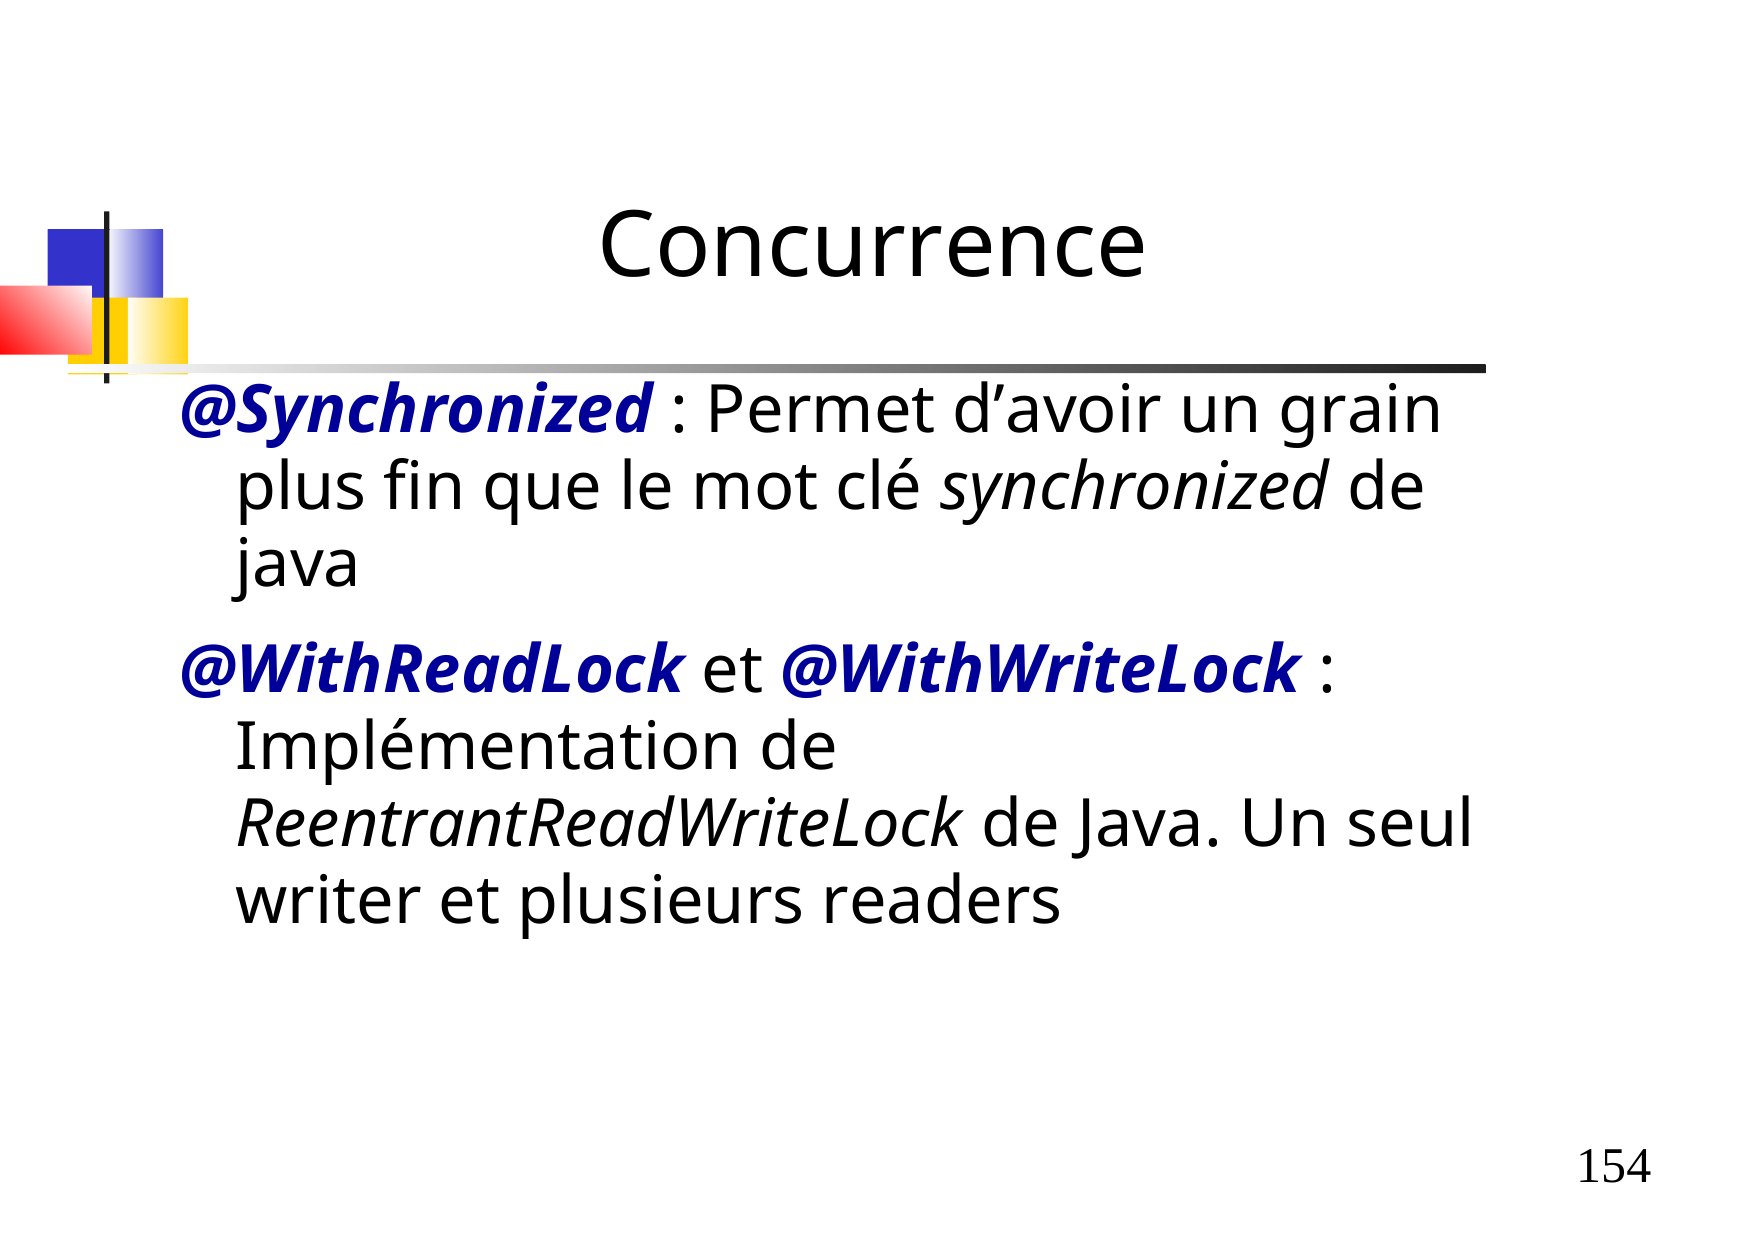

# Concurrence
@Synchronized : Permet d’avoir un grain plus fin que le mot clé synchronized de java
@WithReadLock et @WithWriteLock : Implémentation de ReentrantReadWriteLock de Java. Un seul writer et plusieurs readers